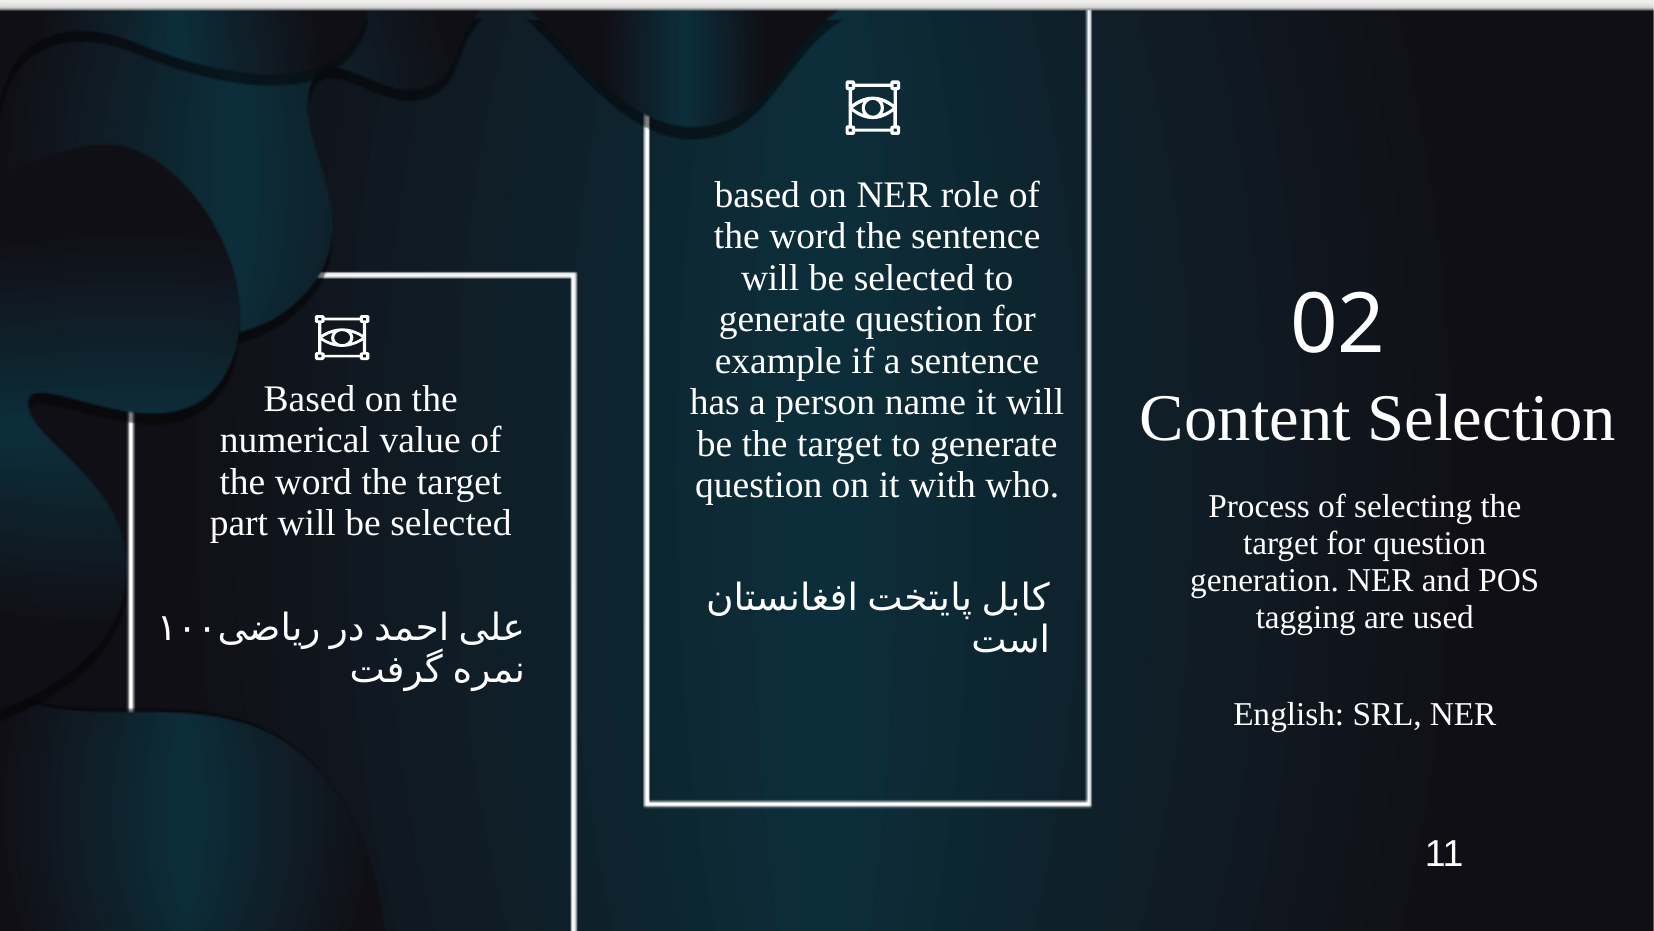

based on NER role of the word the sentence will be selected to generate question for example if a sentence has a person name it will be the target to generate question on it with who.
# 02
Based on the numerical value of the word the target part will be selected
Content Selection
Process of selecting the target for question generation. NER and POS tagging are used
English: SRL, NER
کابل پایتخت افغانستان است
علی احمد در ریاضی۱۰۰ نمره گرفت
11
12